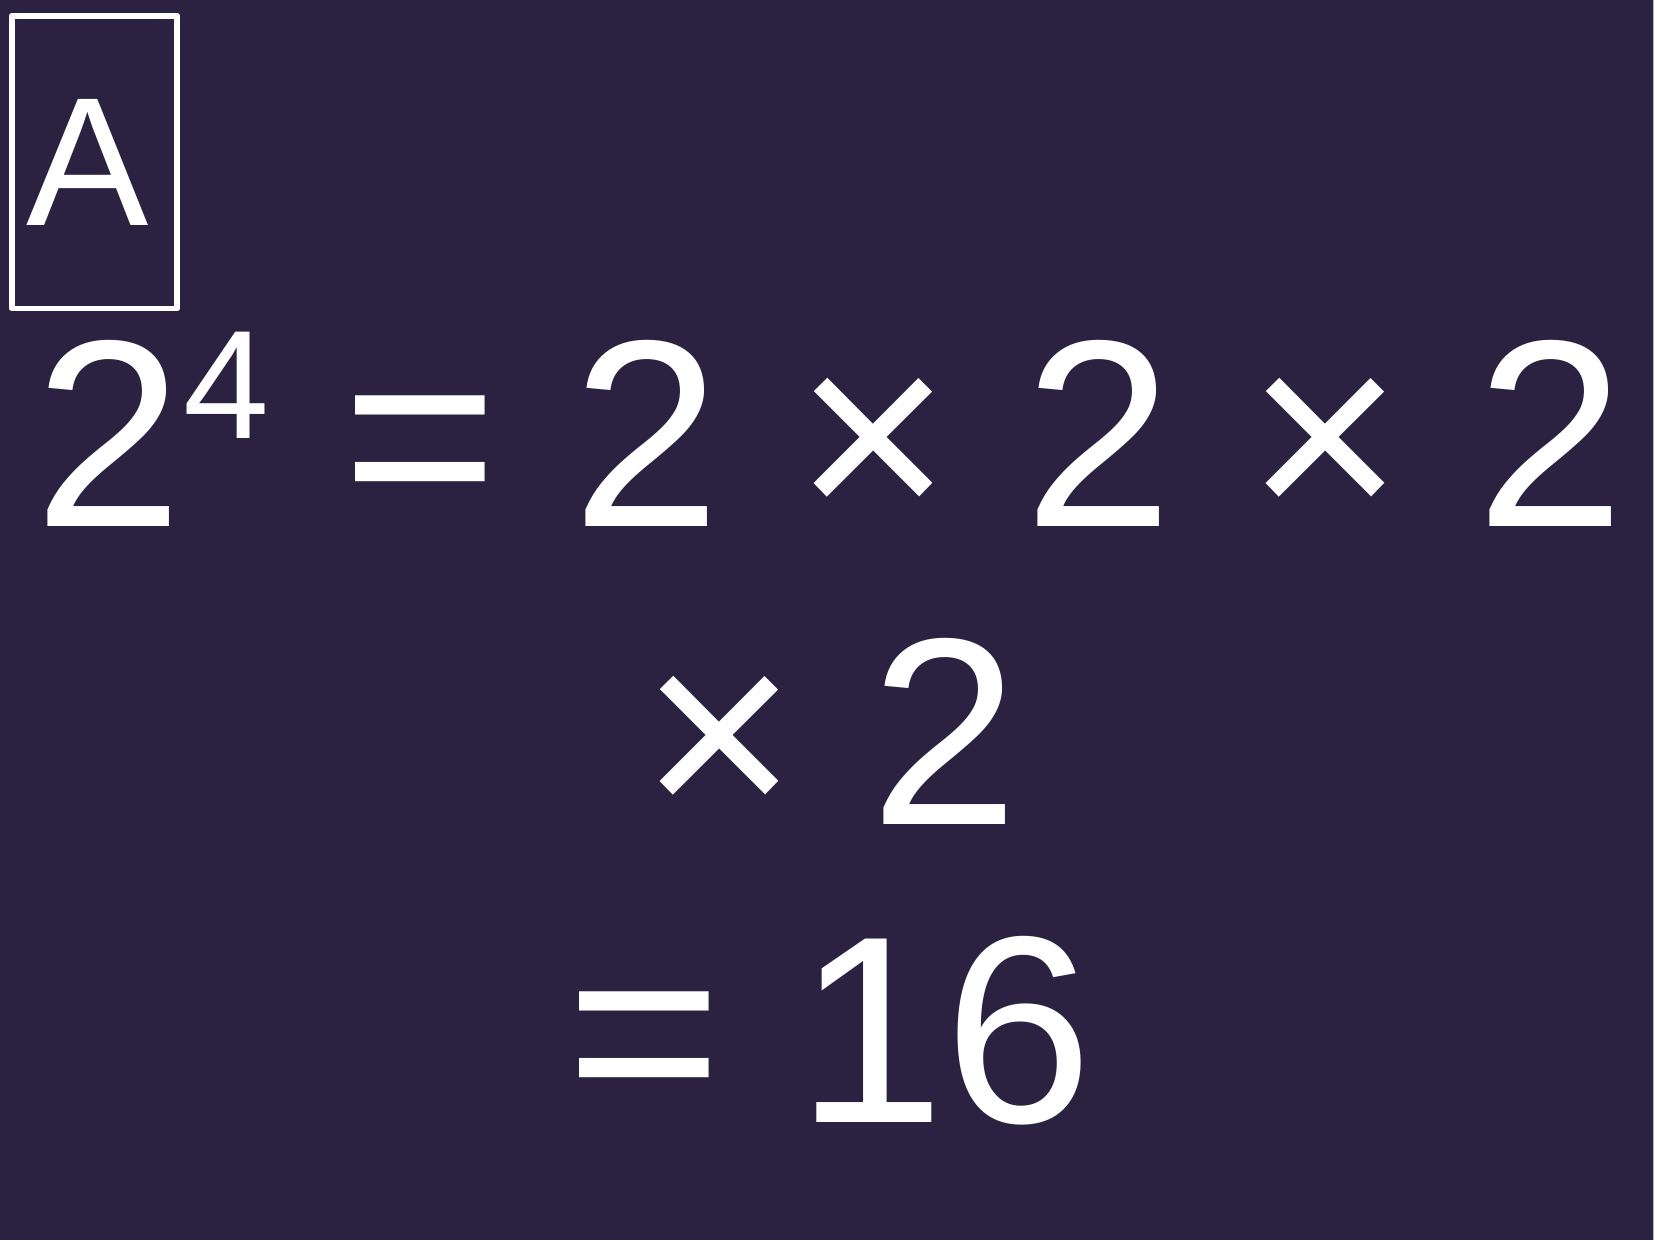

A
24 = 2 × 2 × 2 × 2
= 16
#